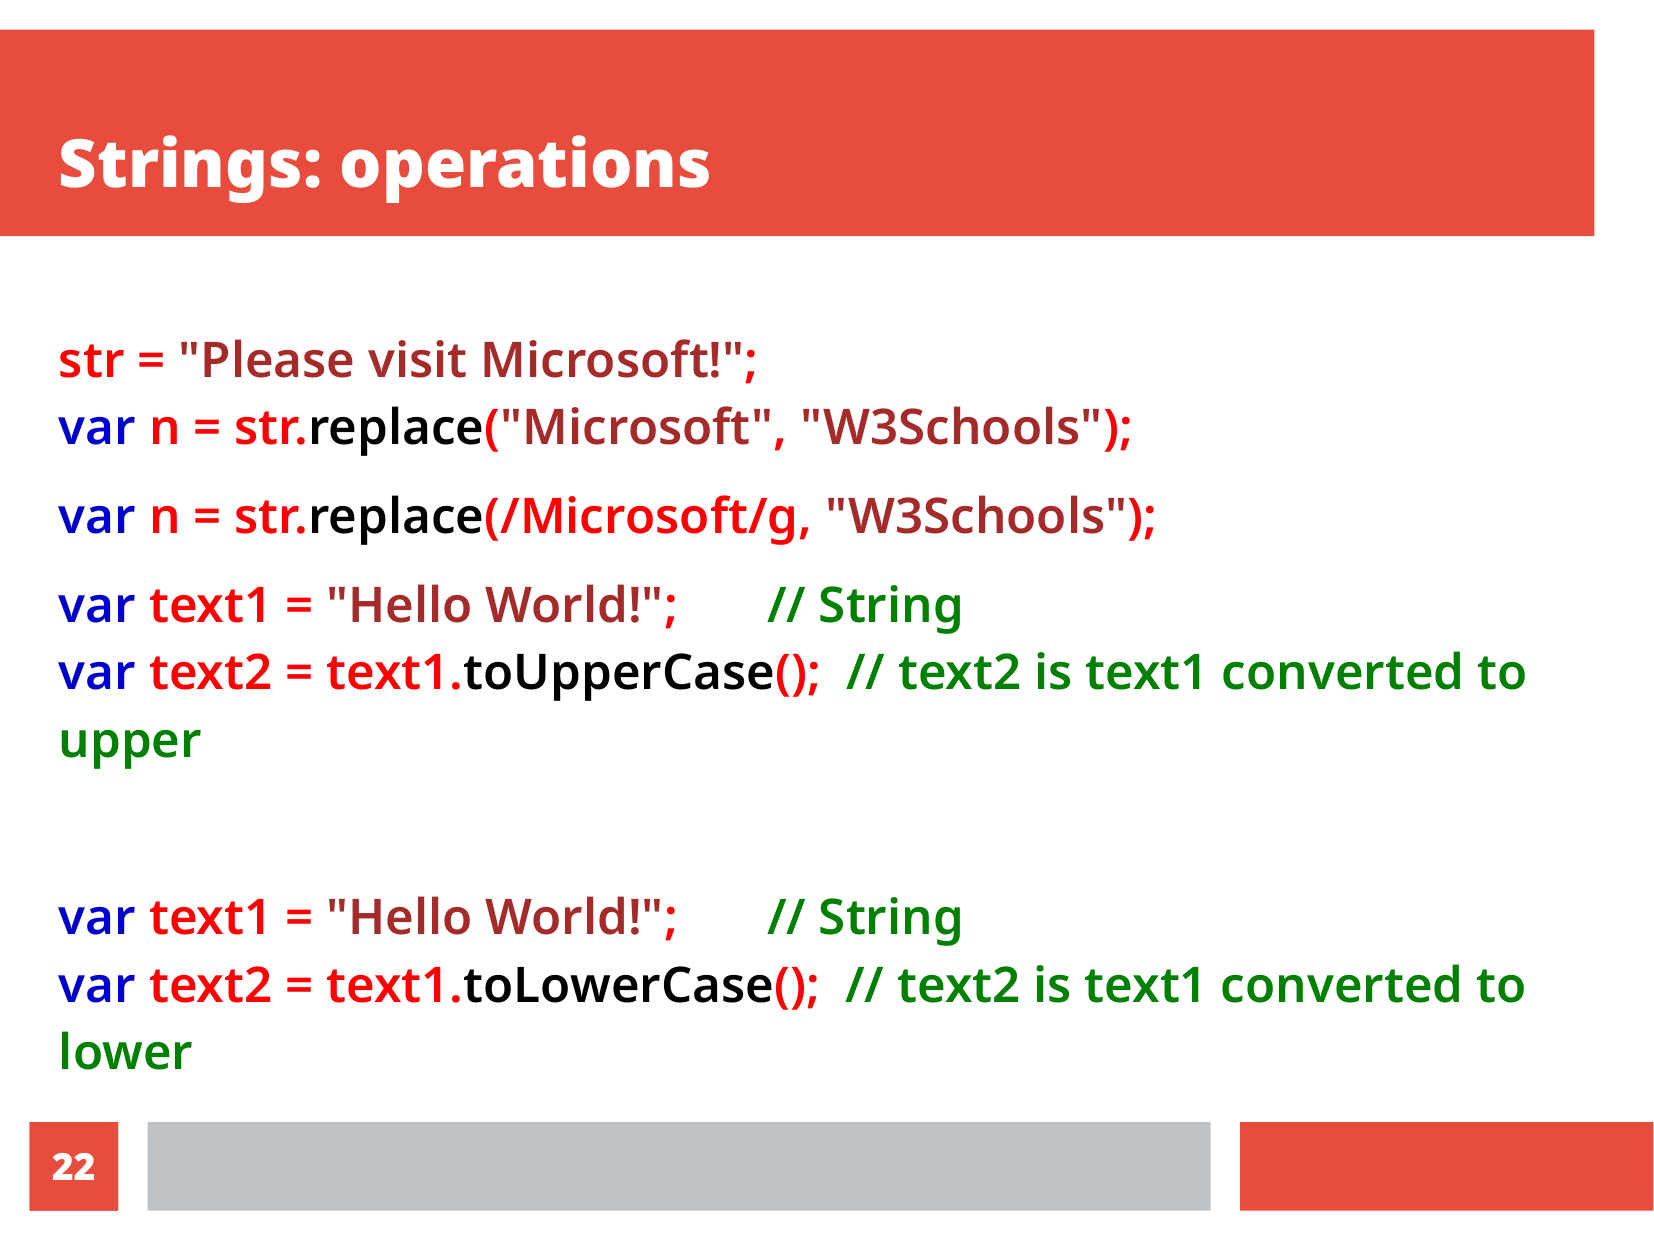

# Strings: operations
str = "Please visit Microsoft!";
var n = str.replace("Microsoft", "W3Schools");
var n = str.replace(/Microsoft/g, "W3Schools");
var text1 = "Hello World!";       // String
var text2 = text1.toUpperCase();  // text2 is text1 converted to upper
var text1 = "Hello World!";       // String
var text2 = text1.toLowerCase();  // text2 is text1 converted to lower
22